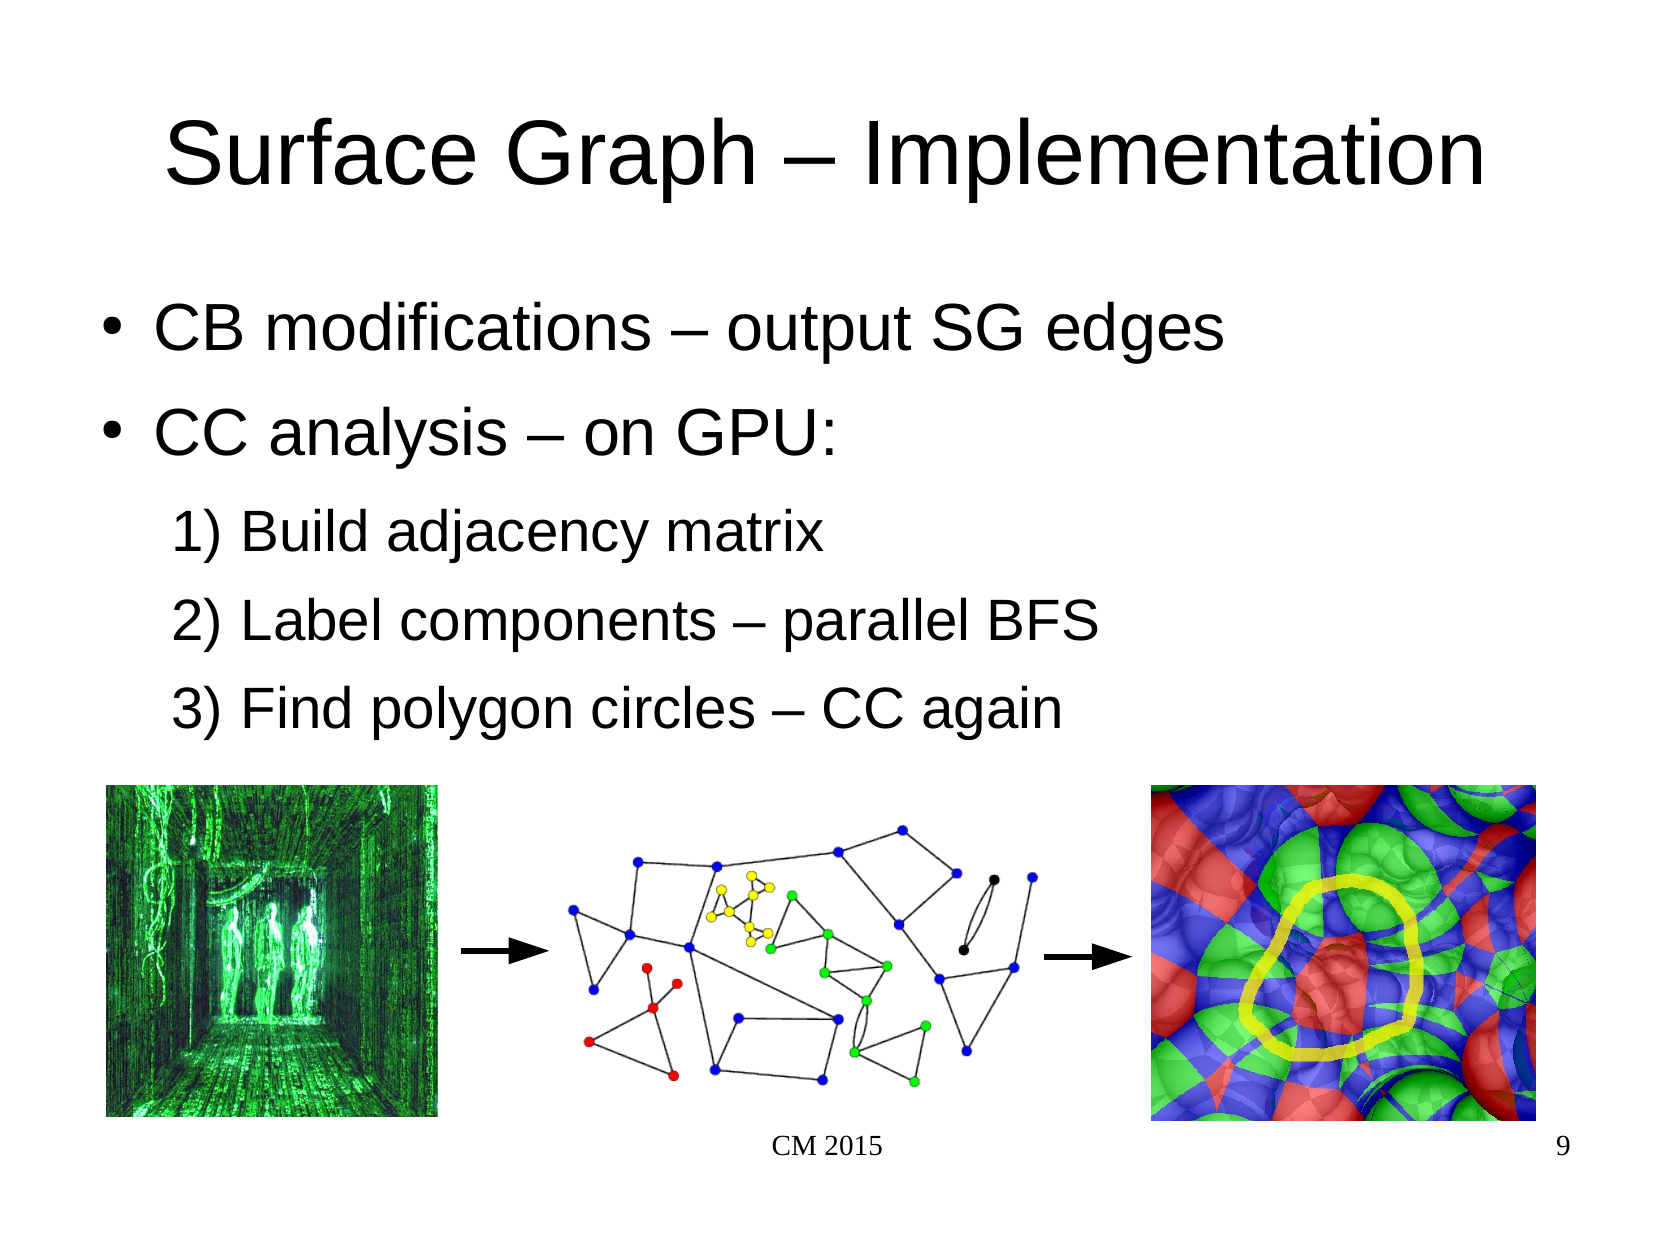

# Surface Graph – Implementation
CB modifications – output SG edges
CC analysis – on GPU:
 Build adjacency matrix
 Label components – parallel BFS
 Find polygon circles – CC again
CM 2015
9